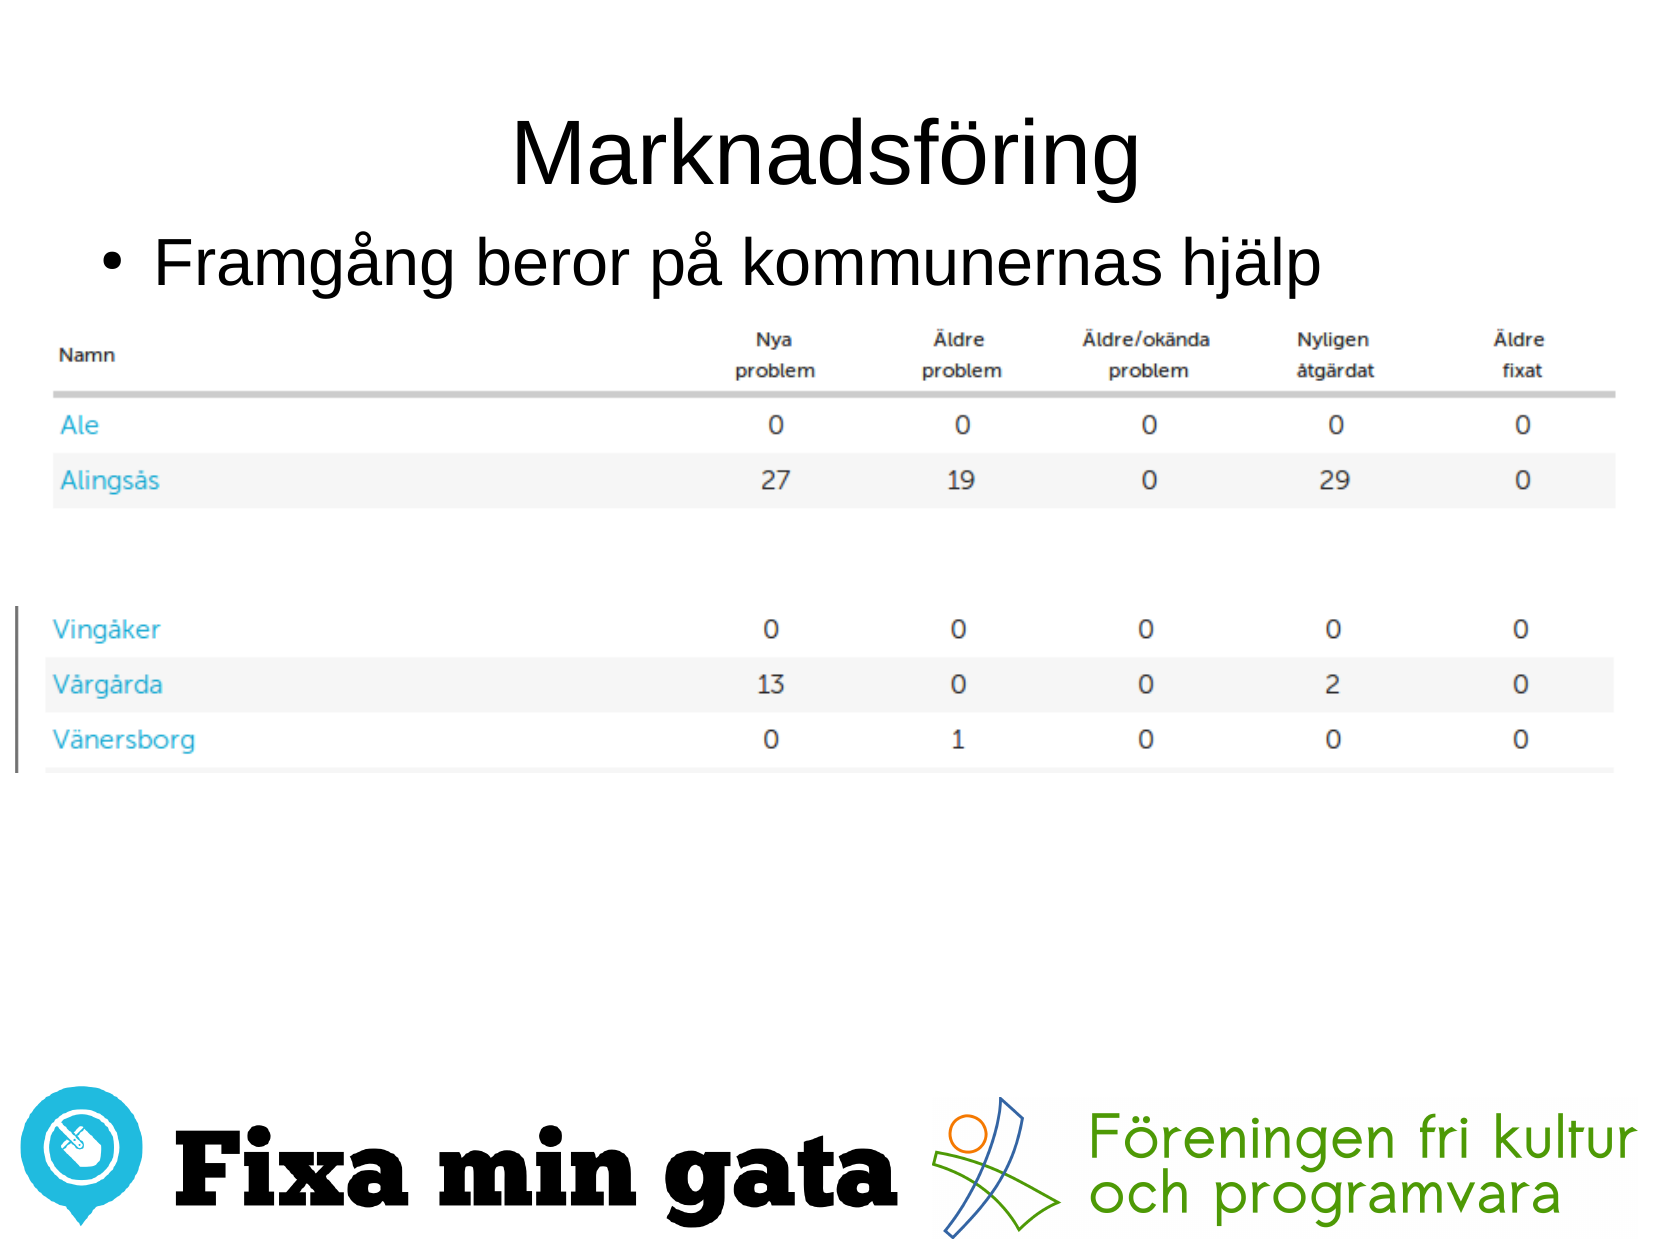

# Marknadsföring
Framgång beror på kommunernas hjälp